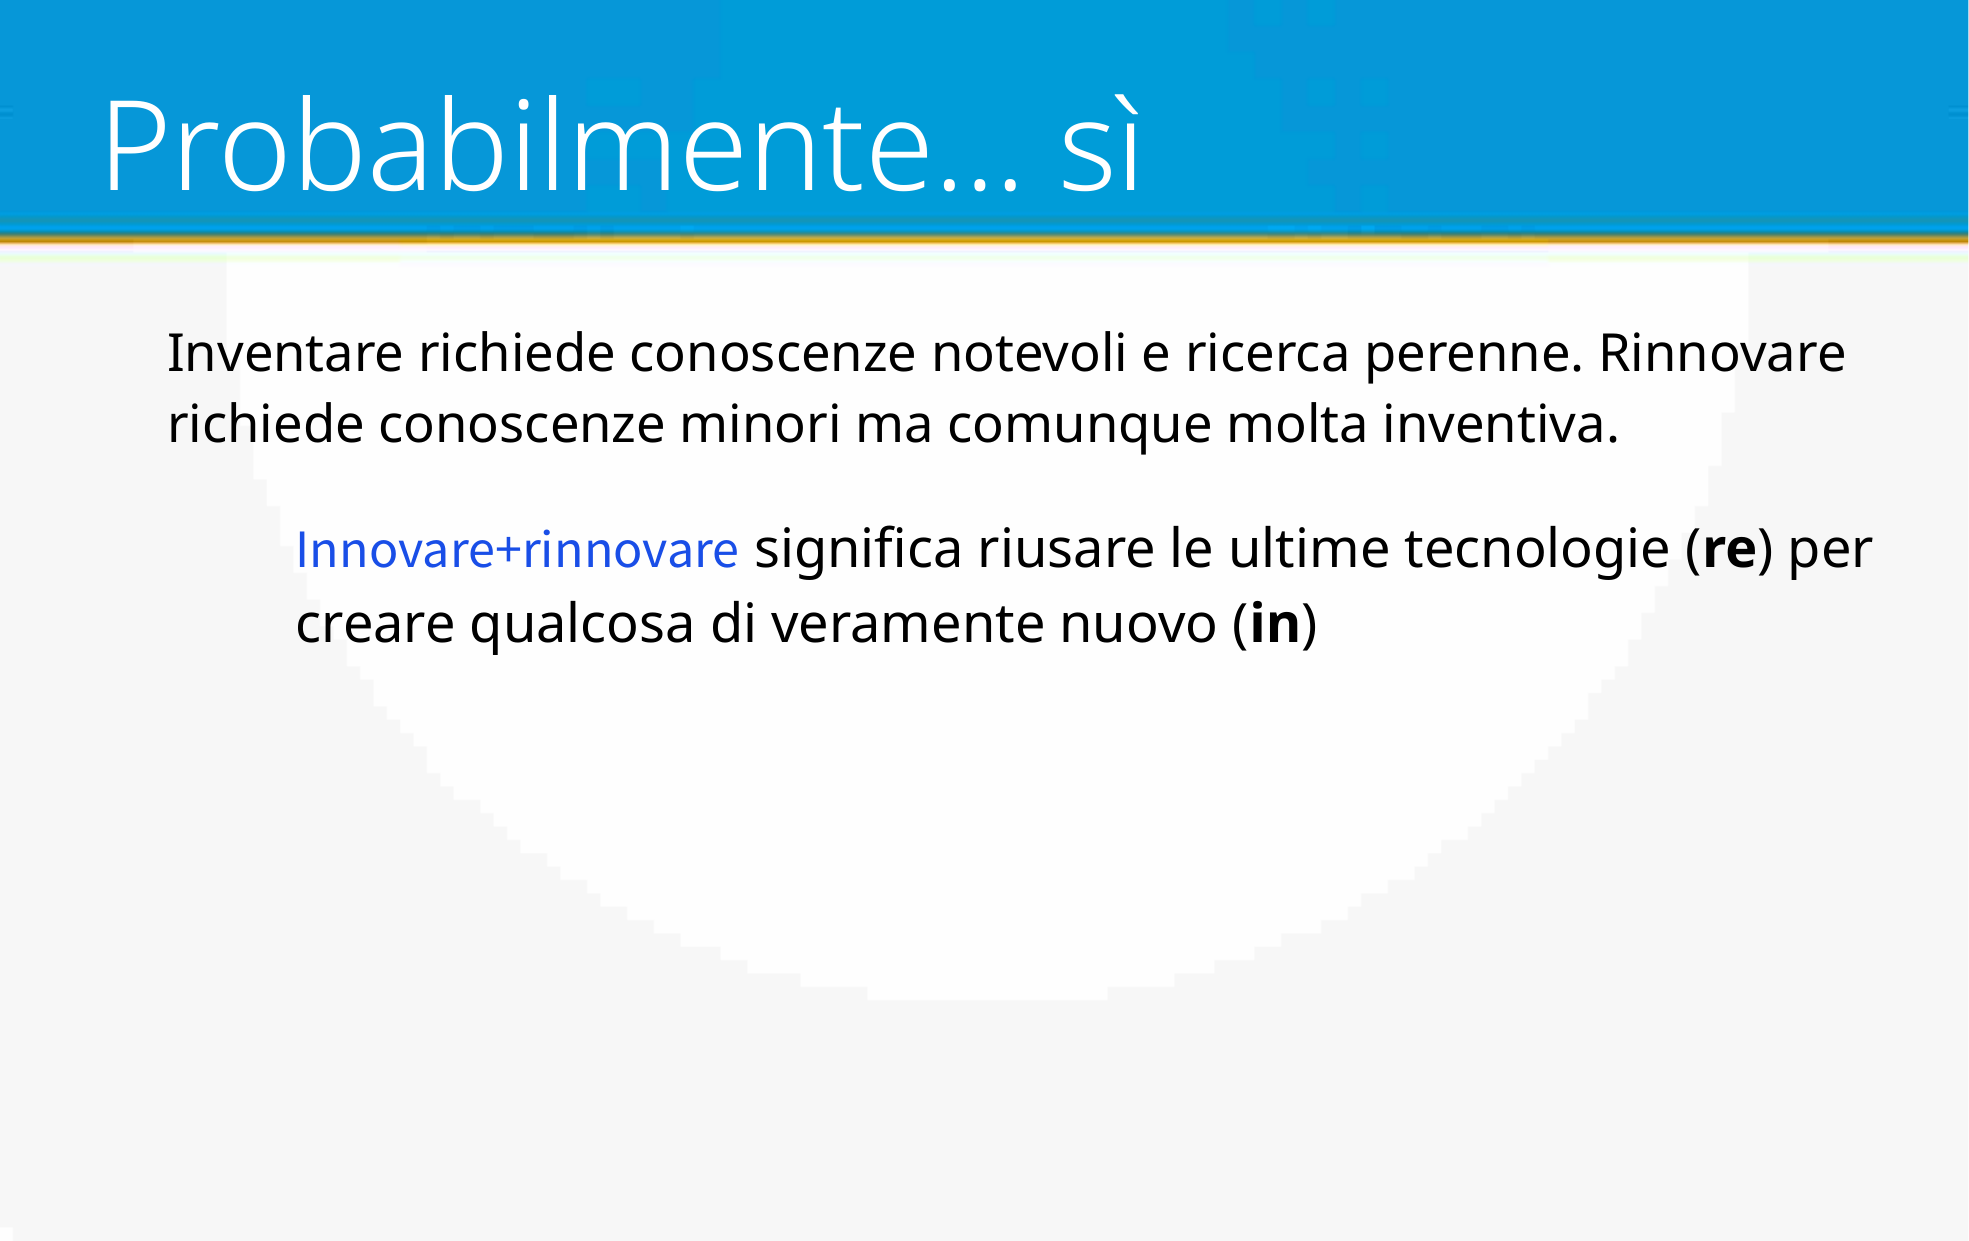

# Probabilmente… sì
Inventare richiede conoscenze notevoli e ricerca perenne. Rinnovare richiede conoscenze minori ma comunque molta inventiva.
Innovare+rinnovare significa riusare le ultime tecnologie (re) per creare qualcosa di veramente nuovo (in)